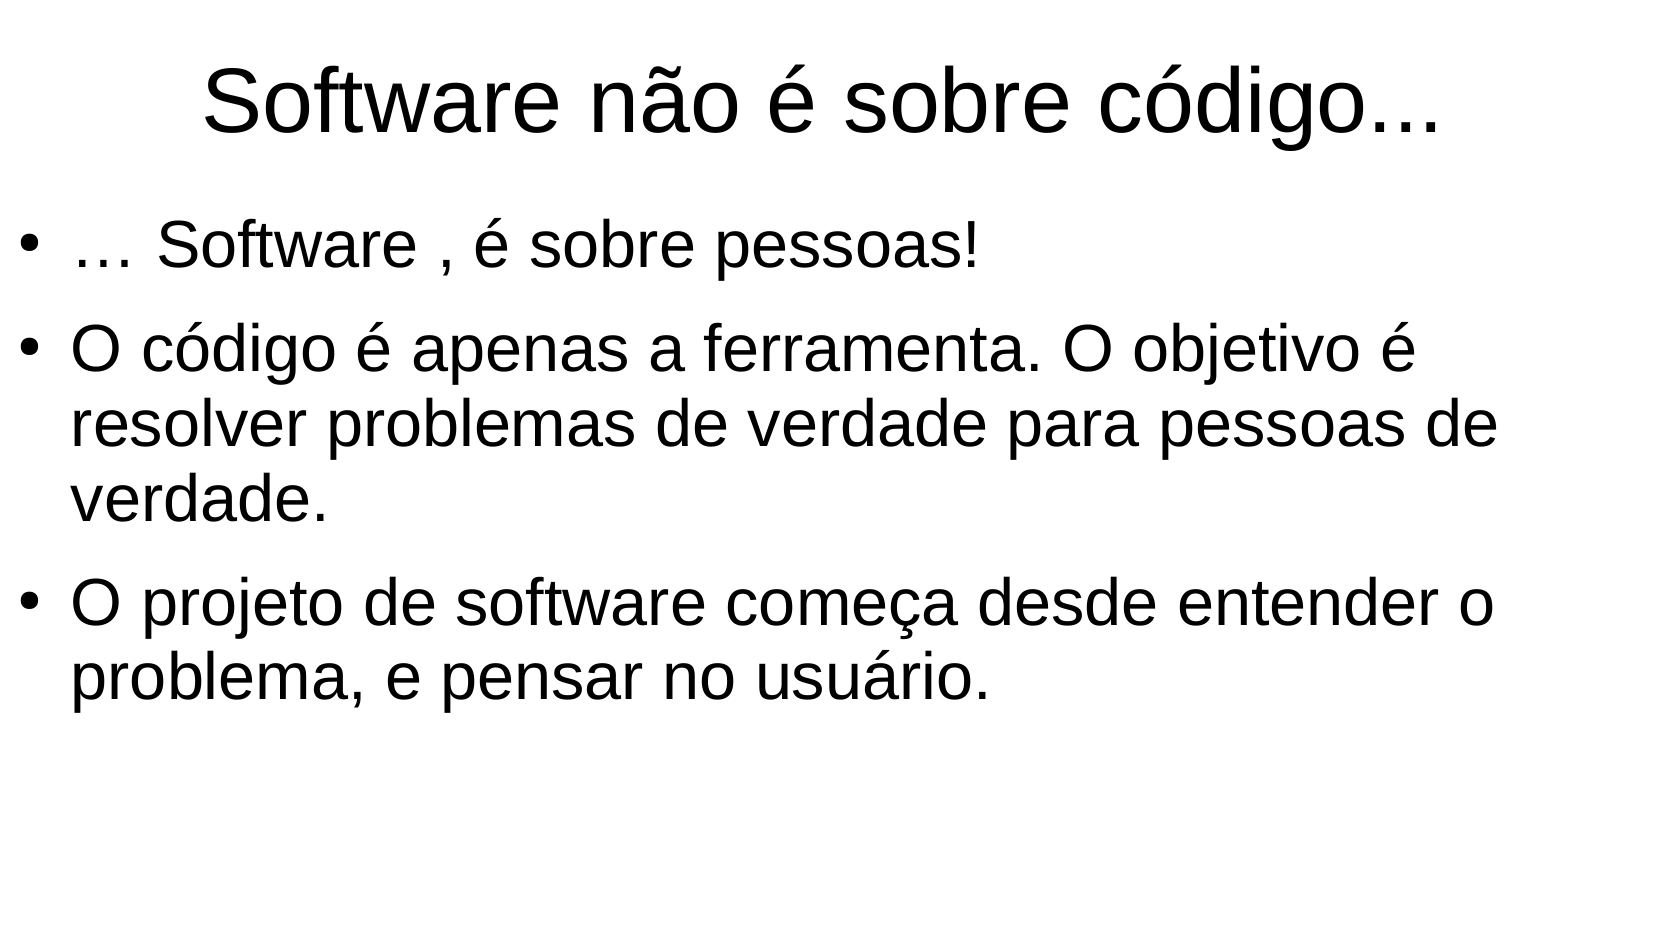

# Software não é sobre código...
… Software , é sobre pessoas!
O código é apenas a ferramenta. O objetivo é resolver problemas de verdade para pessoas de verdade.
O projeto de software começa desde entender o problema, e pensar no usuário.